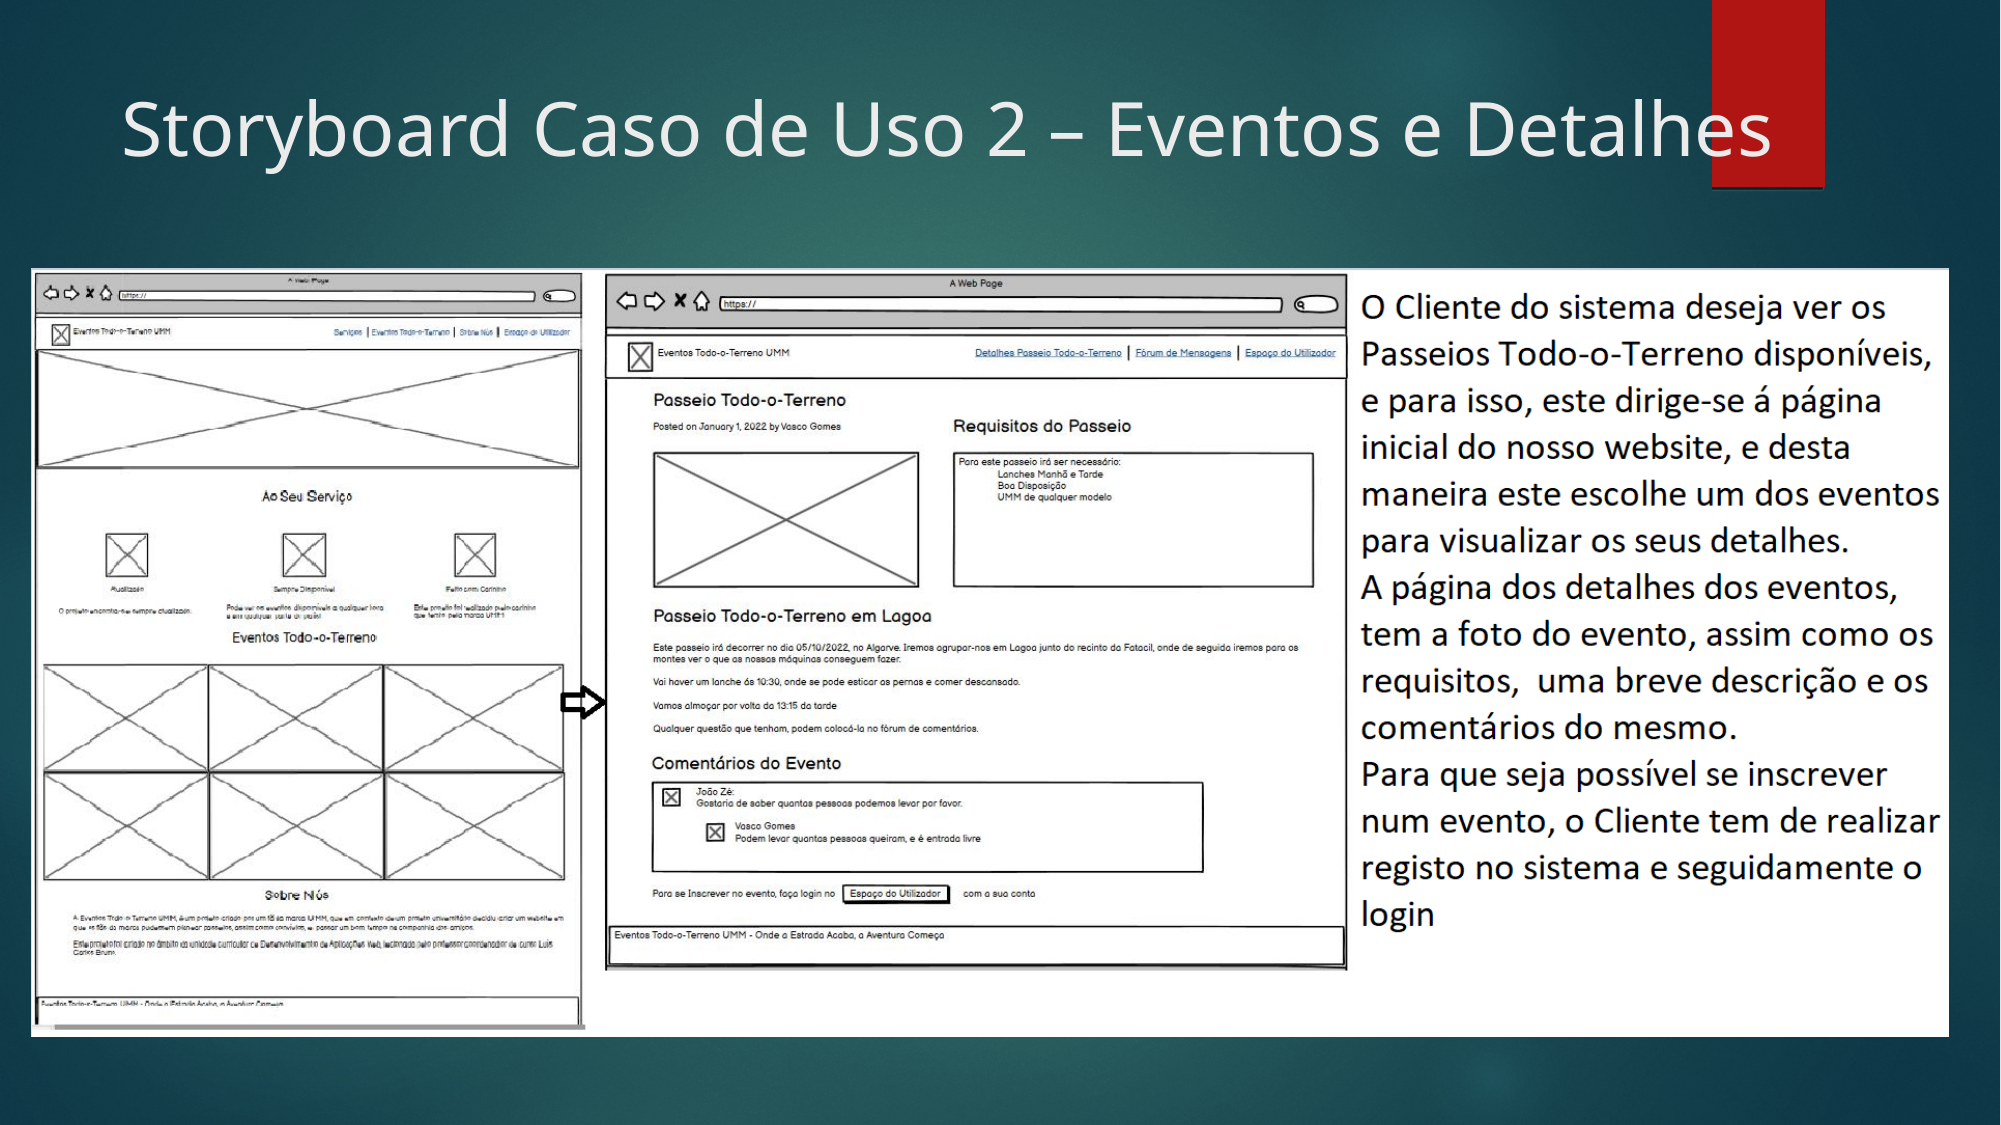

# Storyboard Caso de Uso 2 – Eventos e Detalhes